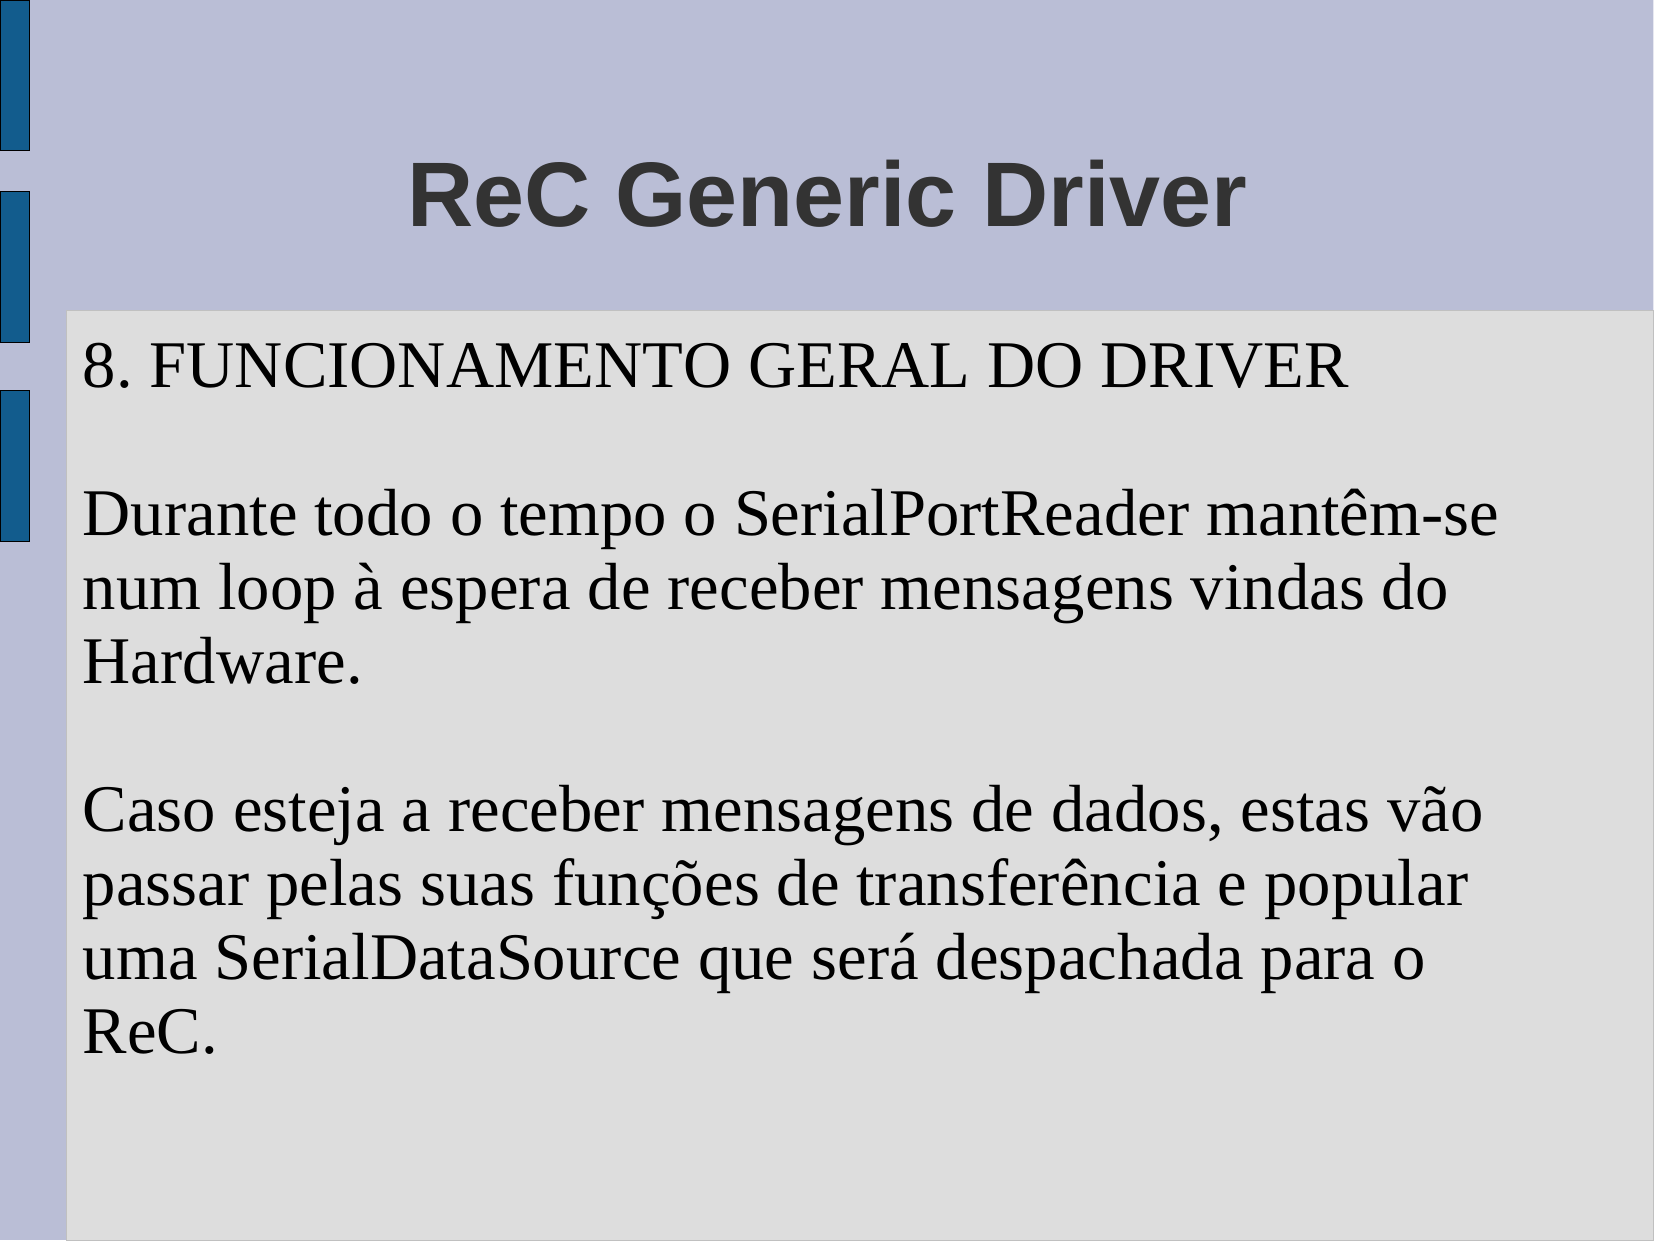

# ReC Generic Driver
8. FUNCIONAMENTO GERAL DO DRIVER
Durante todo o tempo o SerialPortReader mantêm-se num loop à espera de receber mensagens vindas do Hardware.
Caso esteja a receber mensagens de dados, estas vão passar pelas suas funções de transferência e popular uma SerialDataSource que será despachada para o ReC.